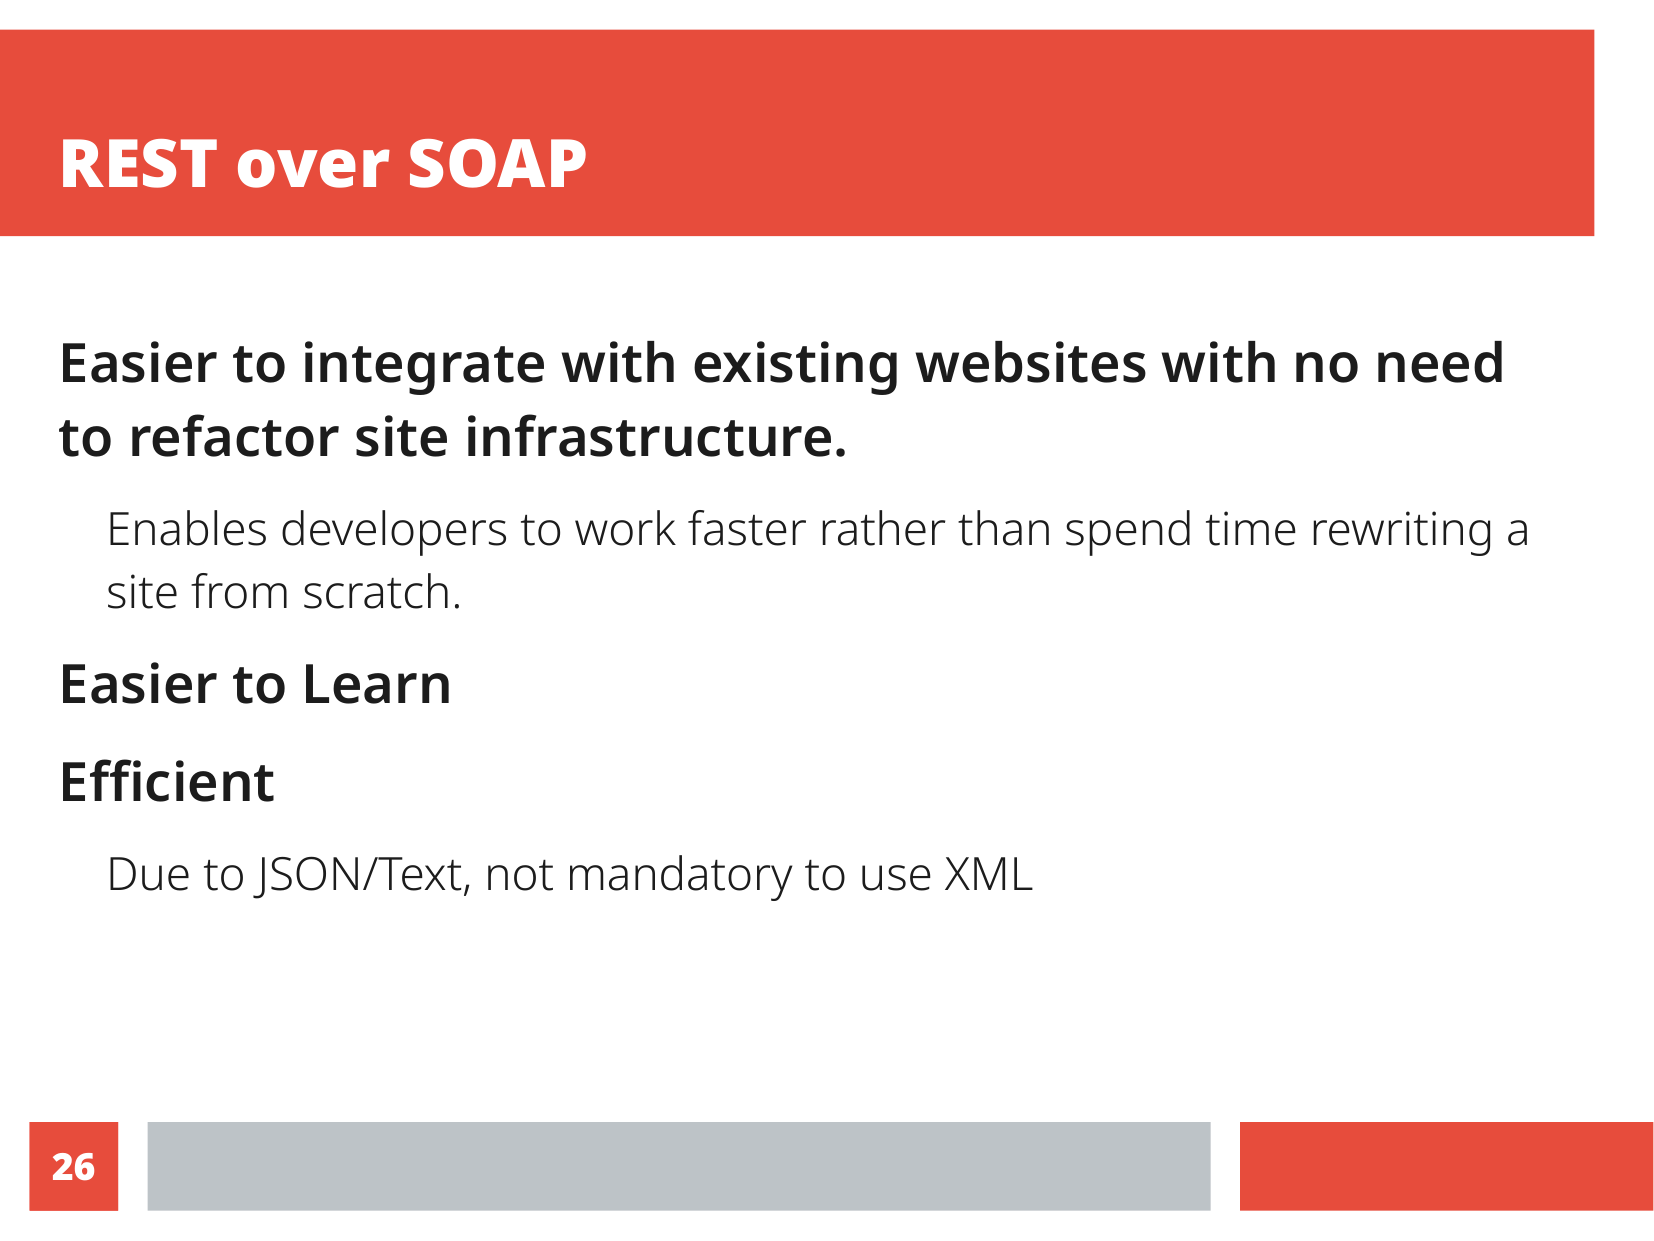

# REST over SOAP
Easier to integrate with existing websites with no need to refactor site infrastructure.
Enables developers to work faster rather than spend time rewriting a site from scratch.
Easier to Learn
Efficient
Due to JSON/Text, not mandatory to use XML
26